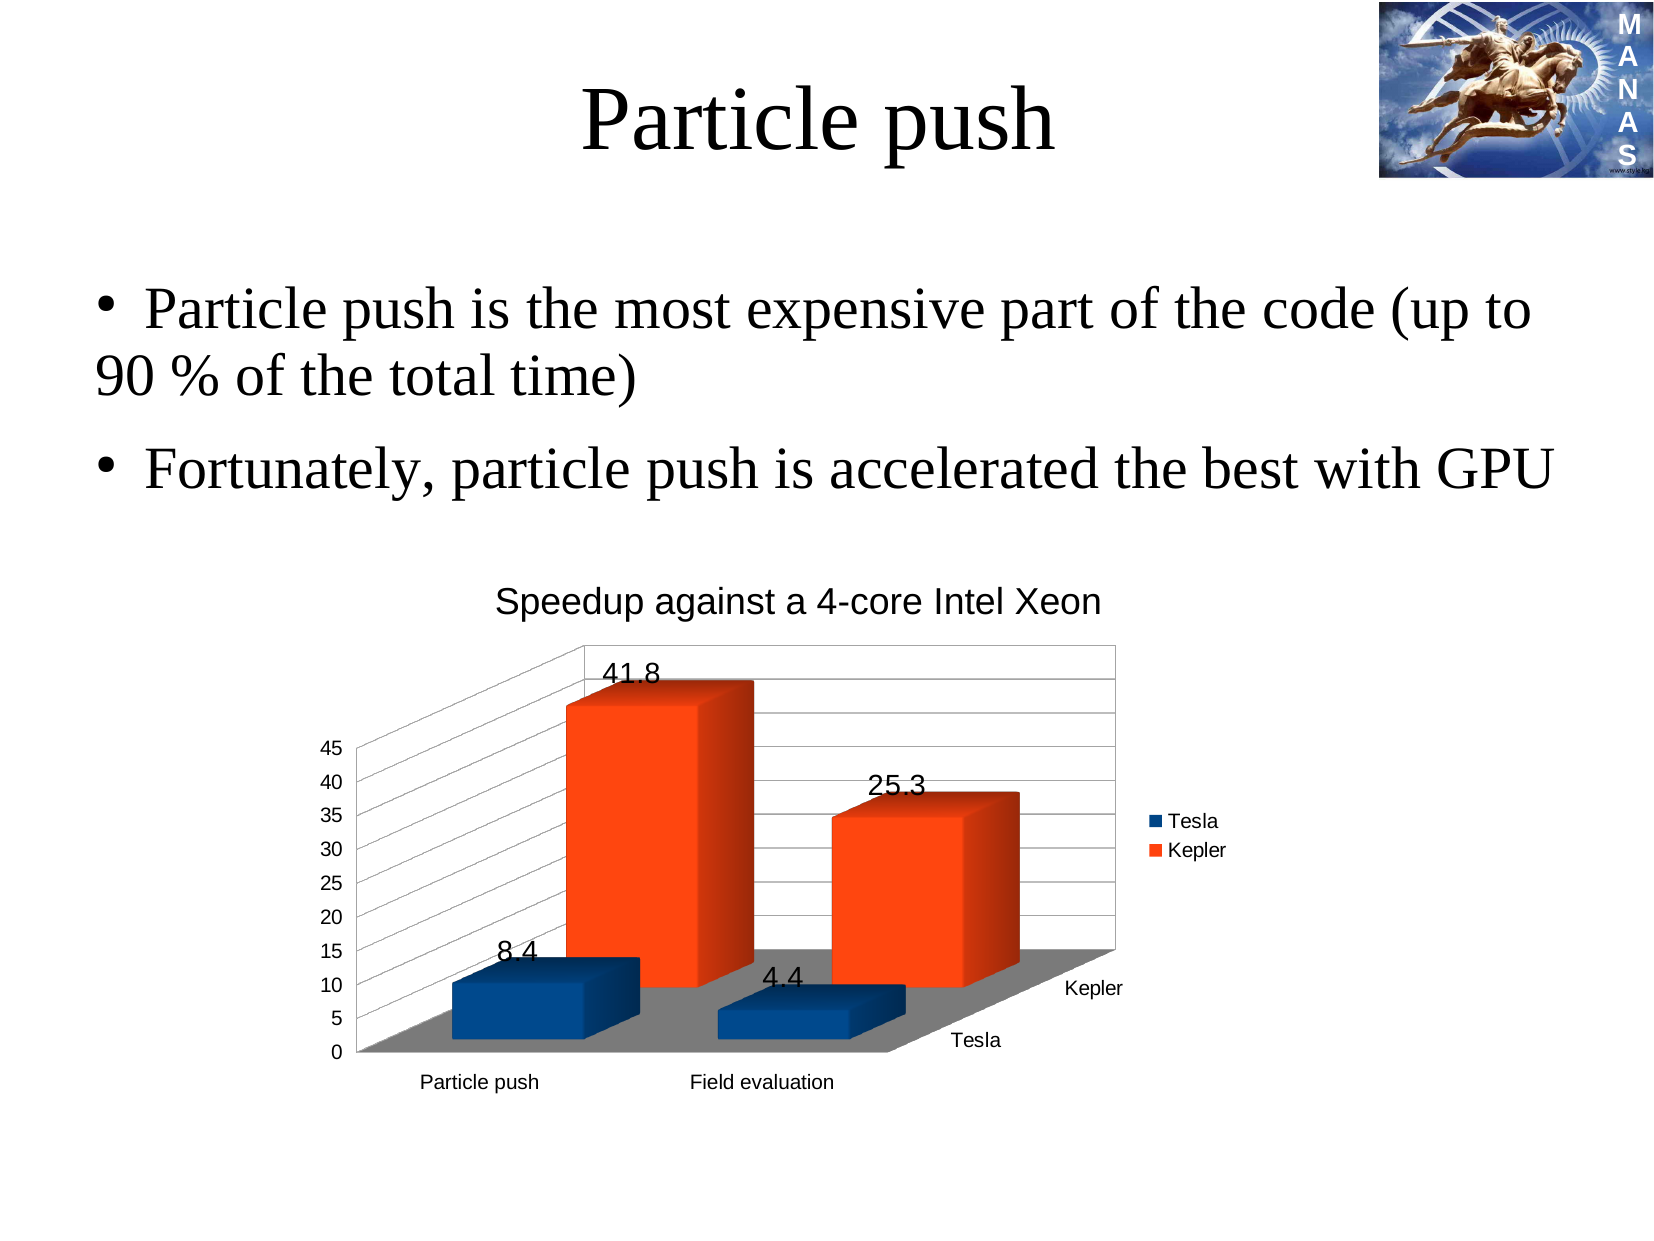

М
A
N
A
S
Particle push
# Particle push is the most expensive part of the code (up to 90 % of the total time)
 Fortunately, particle push is accelerated the best with GPU
[unsupported chart]
Speedup against a 4-core Intel Xeon
Particle push
Field evaluation